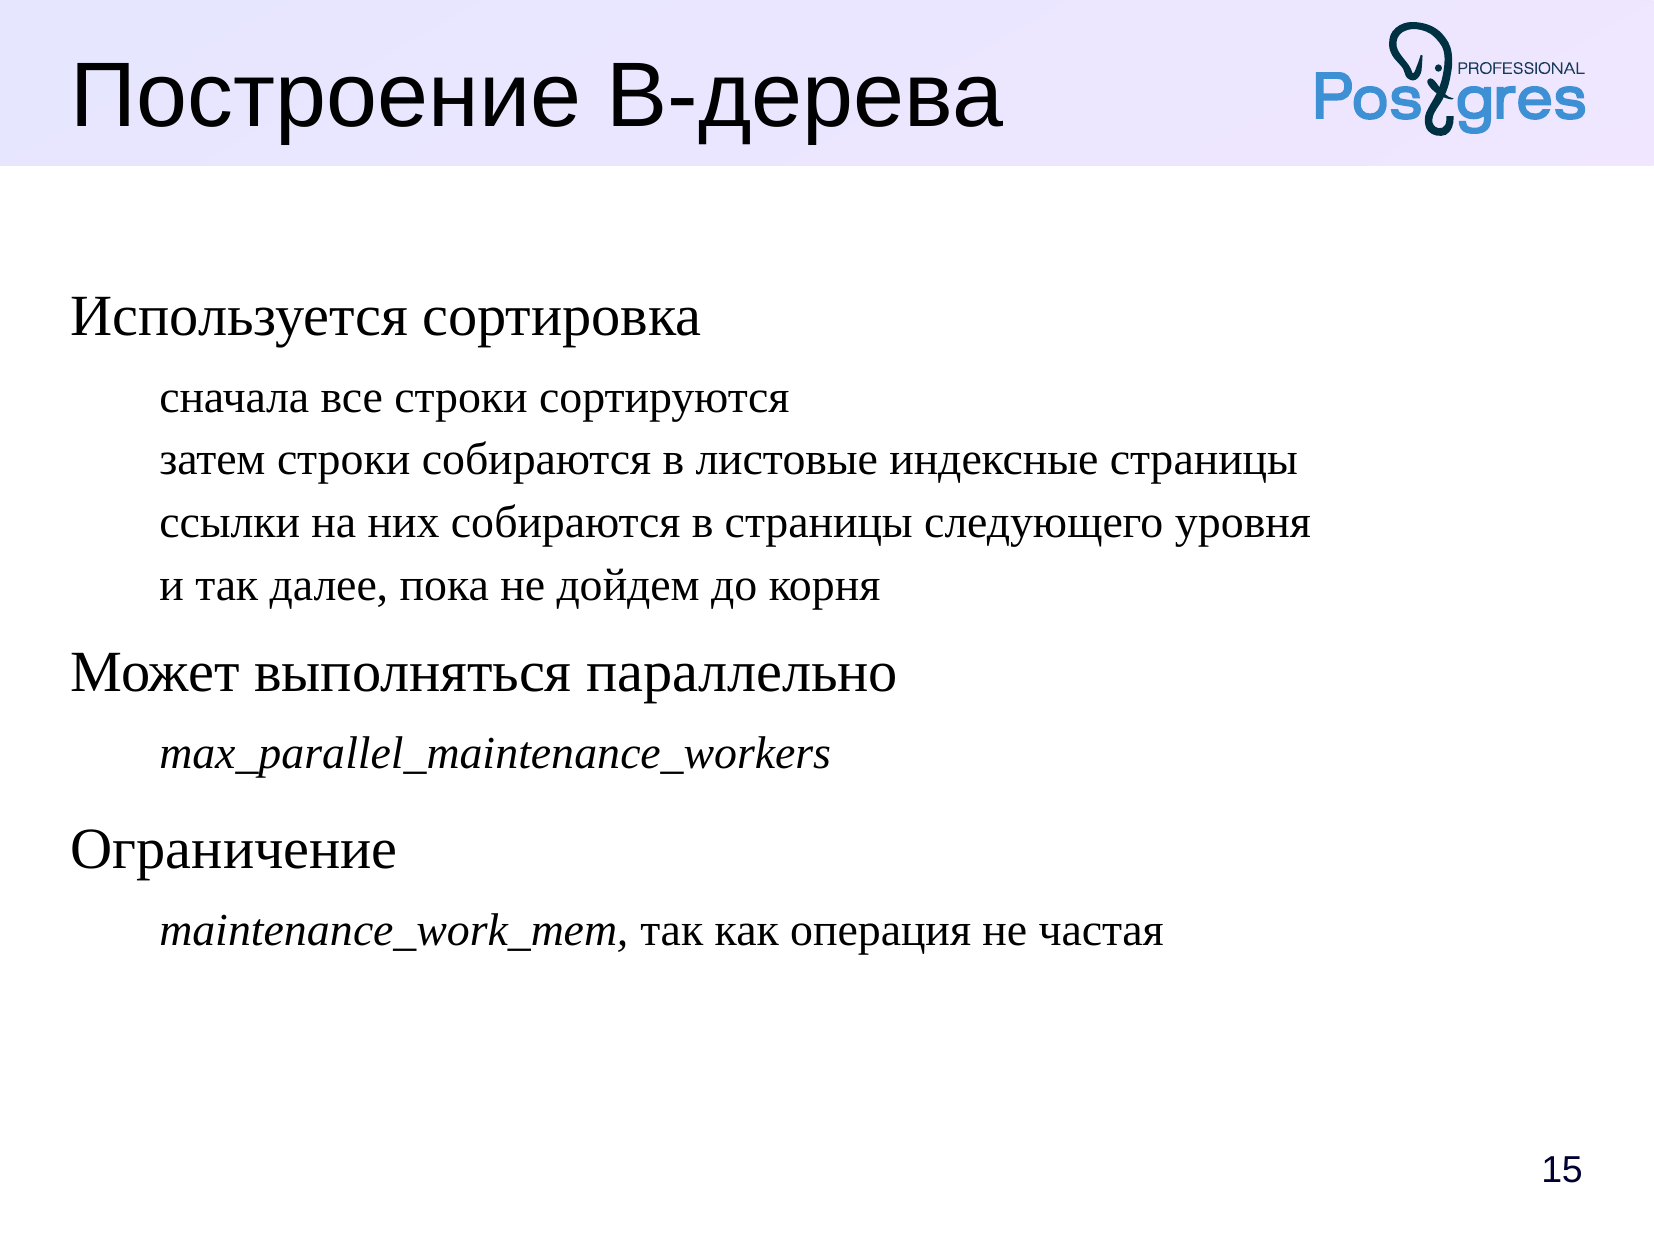

# Построение B-дерева
Используется сортировка
сначала все строки сортируются
затем строки собираются в листовые индексные страницы
ссылки на них собираются в страницы следующего уровня
и так далее, пока не дойдем до корня
Может выполняться параллельно
﻿max_parallel_maintenance_workers
Ограничение
maintenance_work_mem, так как операция не частая